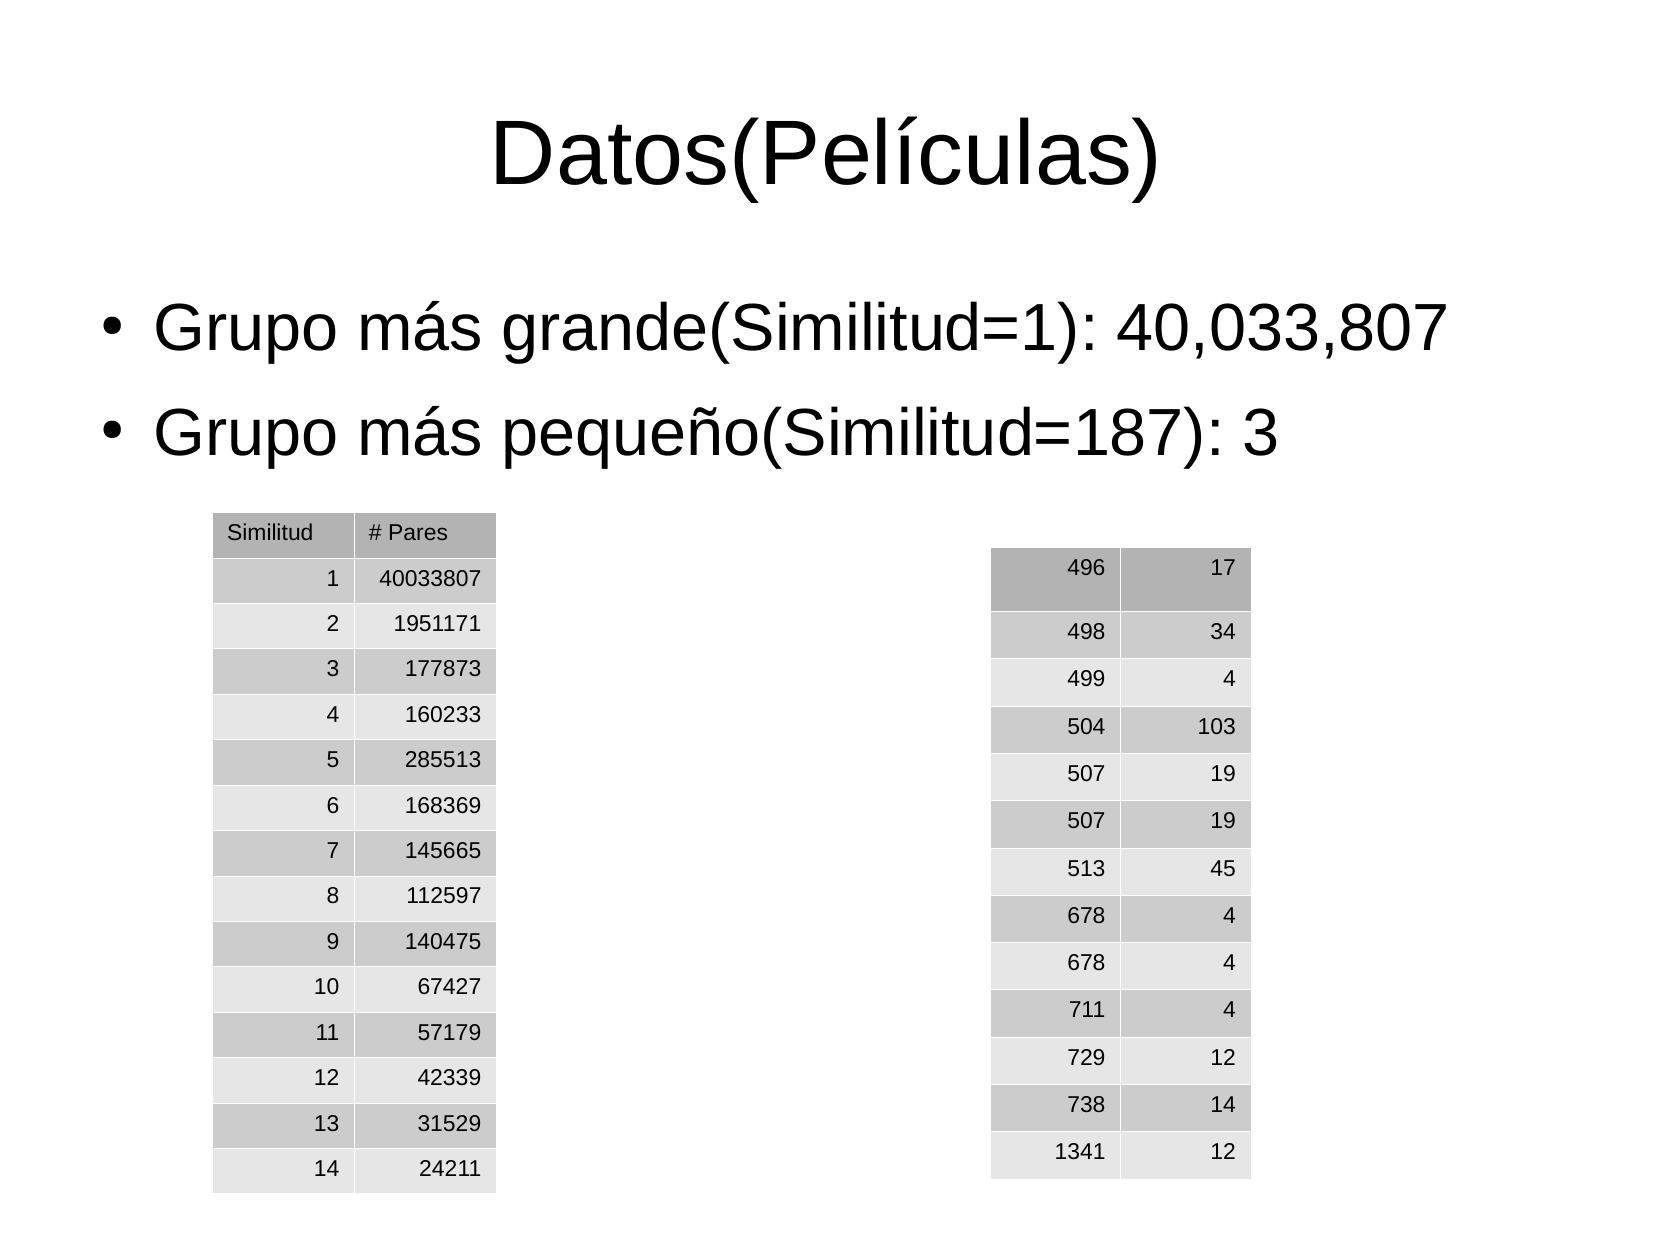

# Datos(Películas)
Grupo más grande(Similitud=1): 40,033,807
Grupo más pequeño(Similitud=187): 3
| Similitud | # Pares |
| --- | --- |
| 1 | 40033807 |
| 2 | 1951171 |
| 3 | 177873 |
| 4 | 160233 |
| 5 | 285513 |
| 6 | 168369 |
| 7 | 145665 |
| 8 | 112597 |
| 9 | 140475 |
| 10 | 67427 |
| 11 | 57179 |
| 12 | 42339 |
| 13 | 31529 |
| 14 | 24211 |
| 496 | 17 |
| --- | --- |
| 498 | 34 |
| 499 | 4 |
| 504 | 103 |
| 507 | 19 |
| 507 | 19 |
| 513 | 45 |
| 678 | 4 |
| 678 | 4 |
| 711 | 4 |
| 729 | 12 |
| 738 | 14 |
| 1341 | 12 |